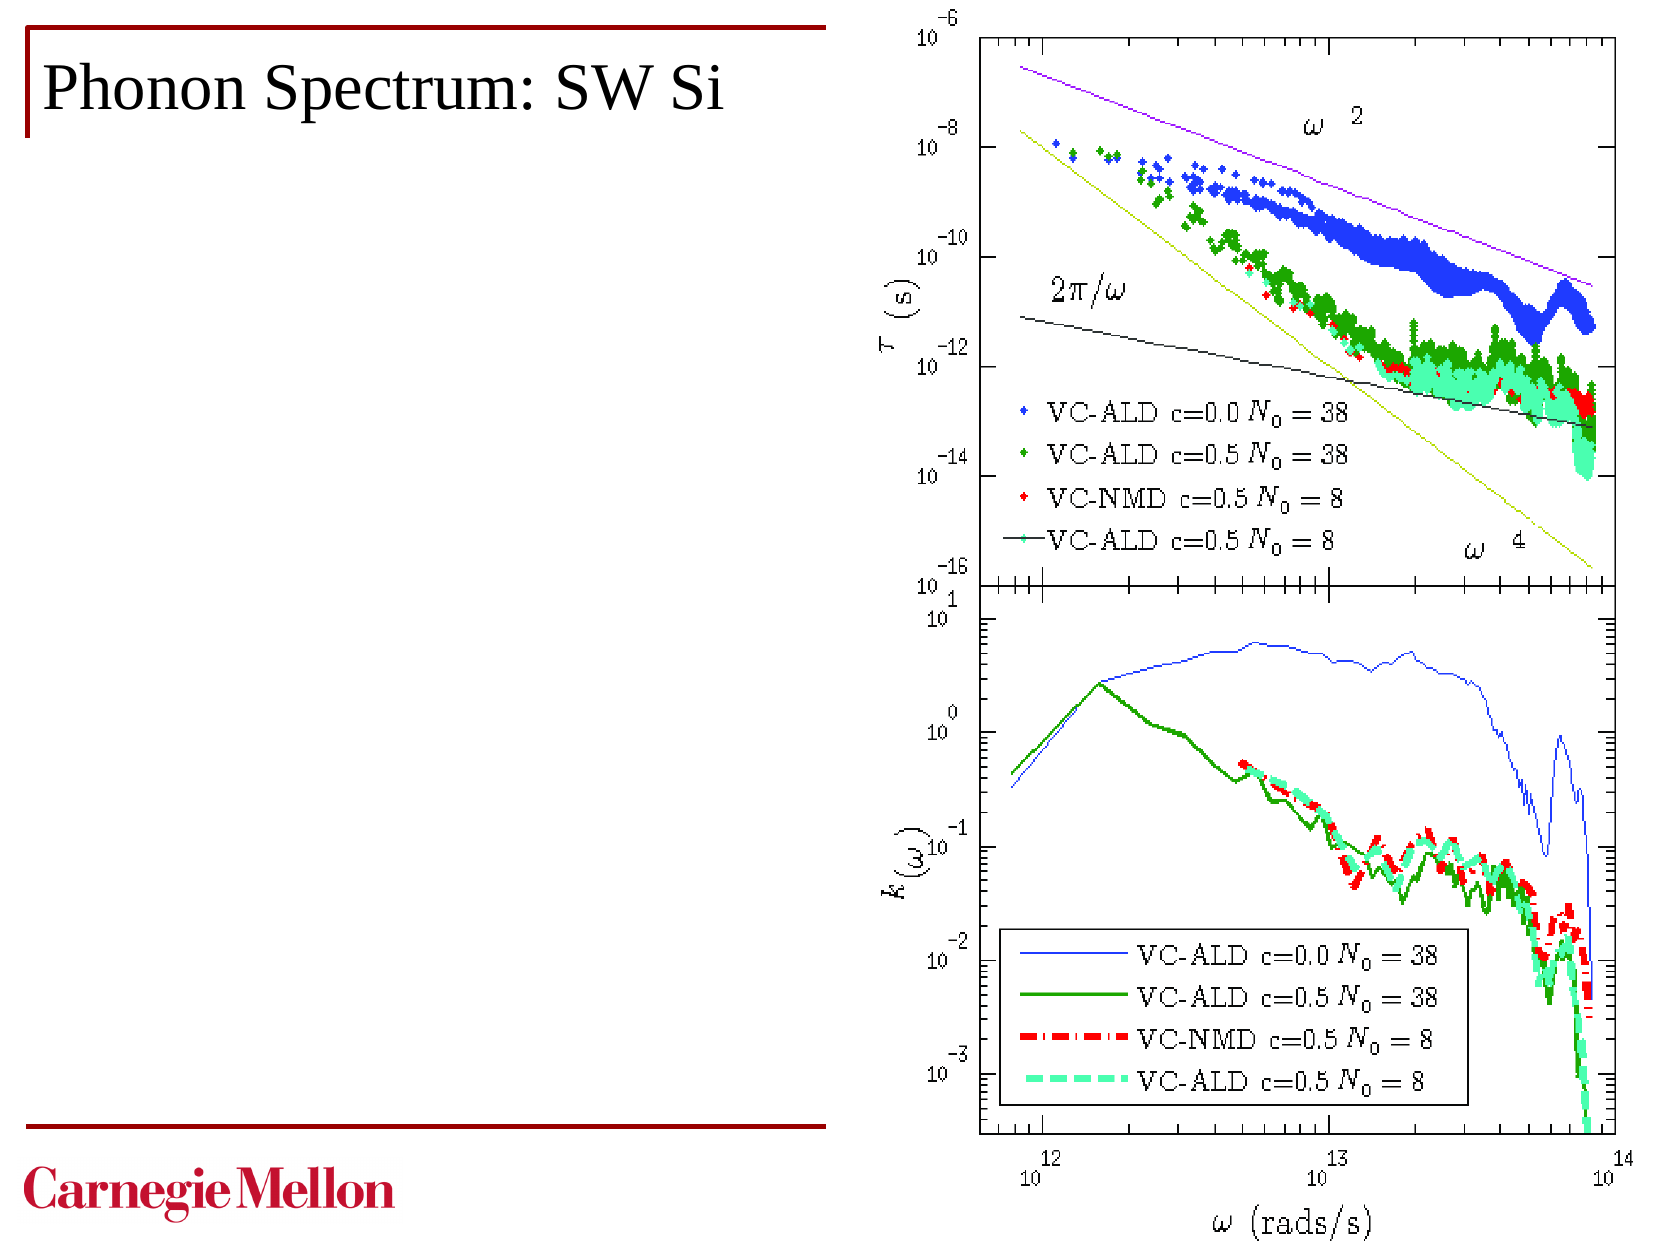

# Phonon Spectrum: SW Si
MD-based:
1E4 modes
(7 days)*(100 cpu)
ALD:
1E6 modes
(7 days)*(12 cpu)